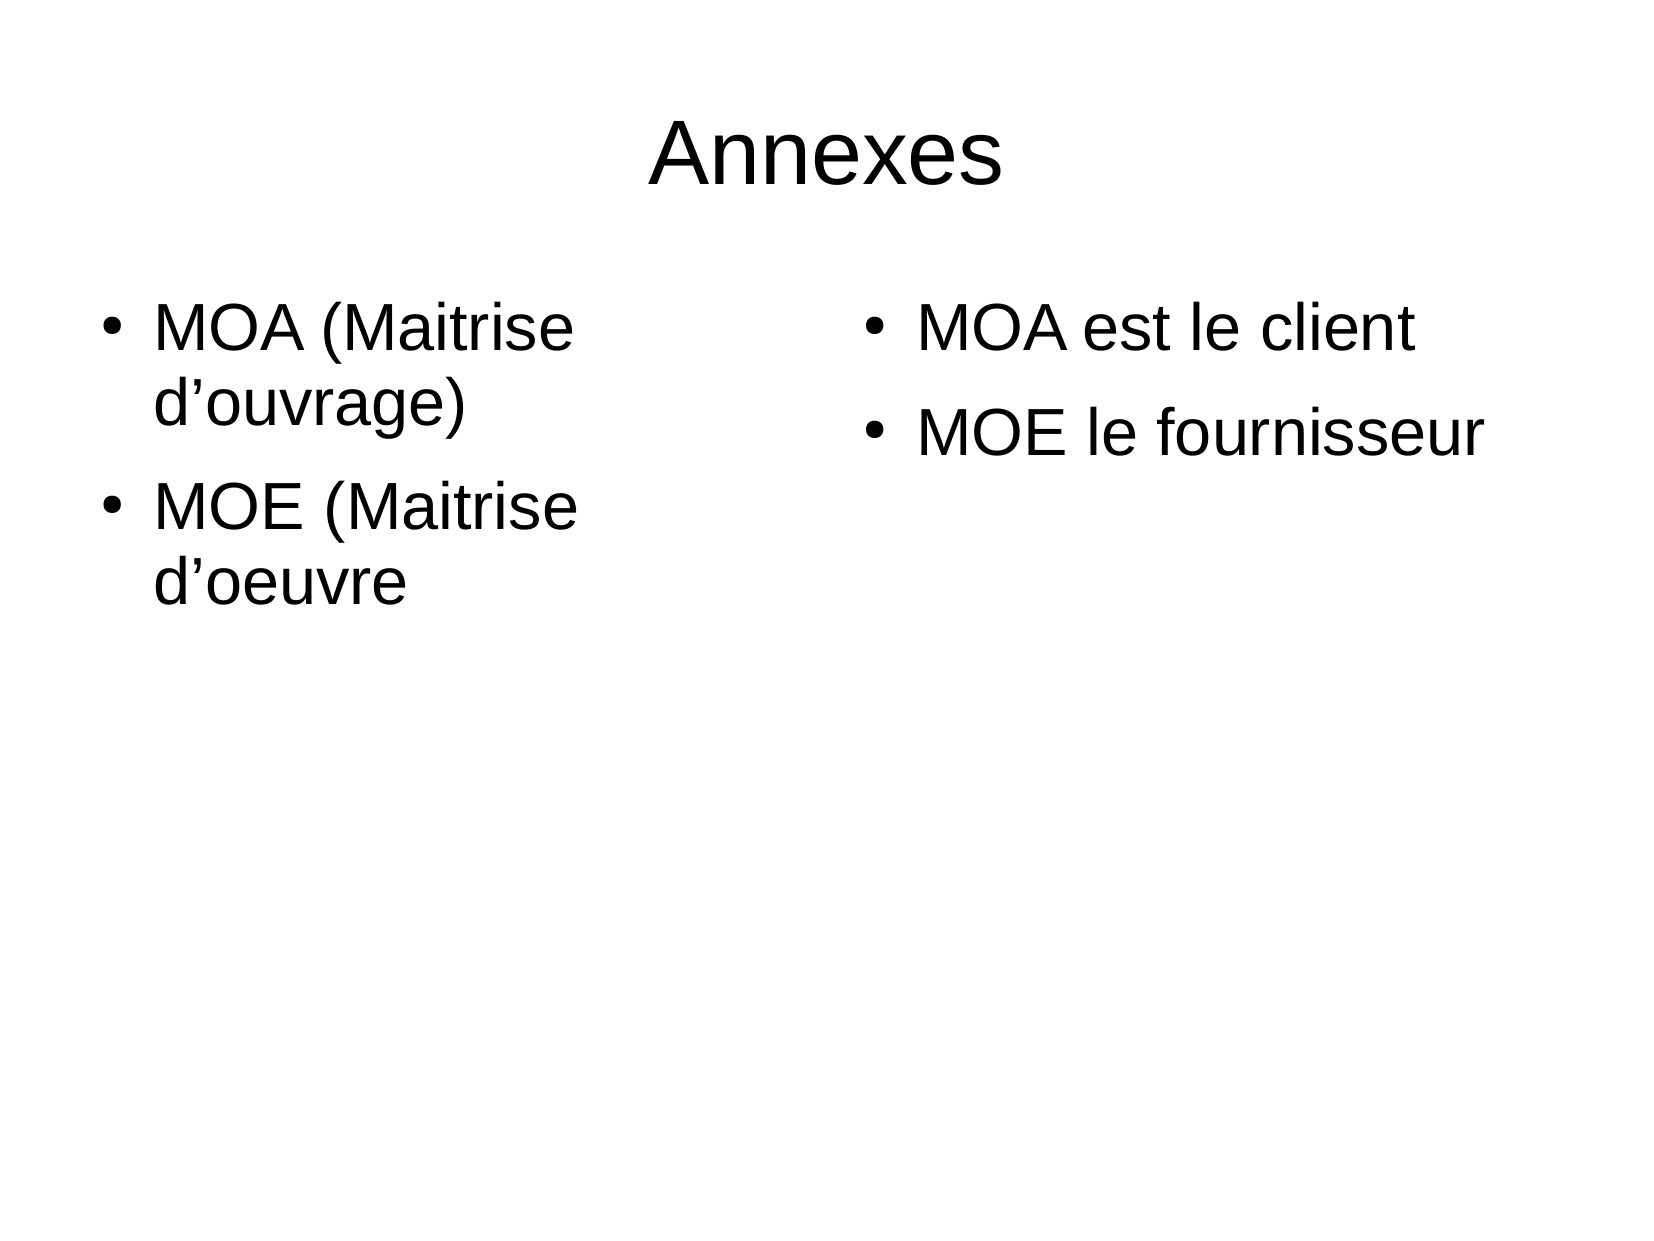

# Annexes
MOA (Maitrise d’ouvrage)
MOE (Maitrise d’oeuvre
MOA est le client
MOE le fournisseur